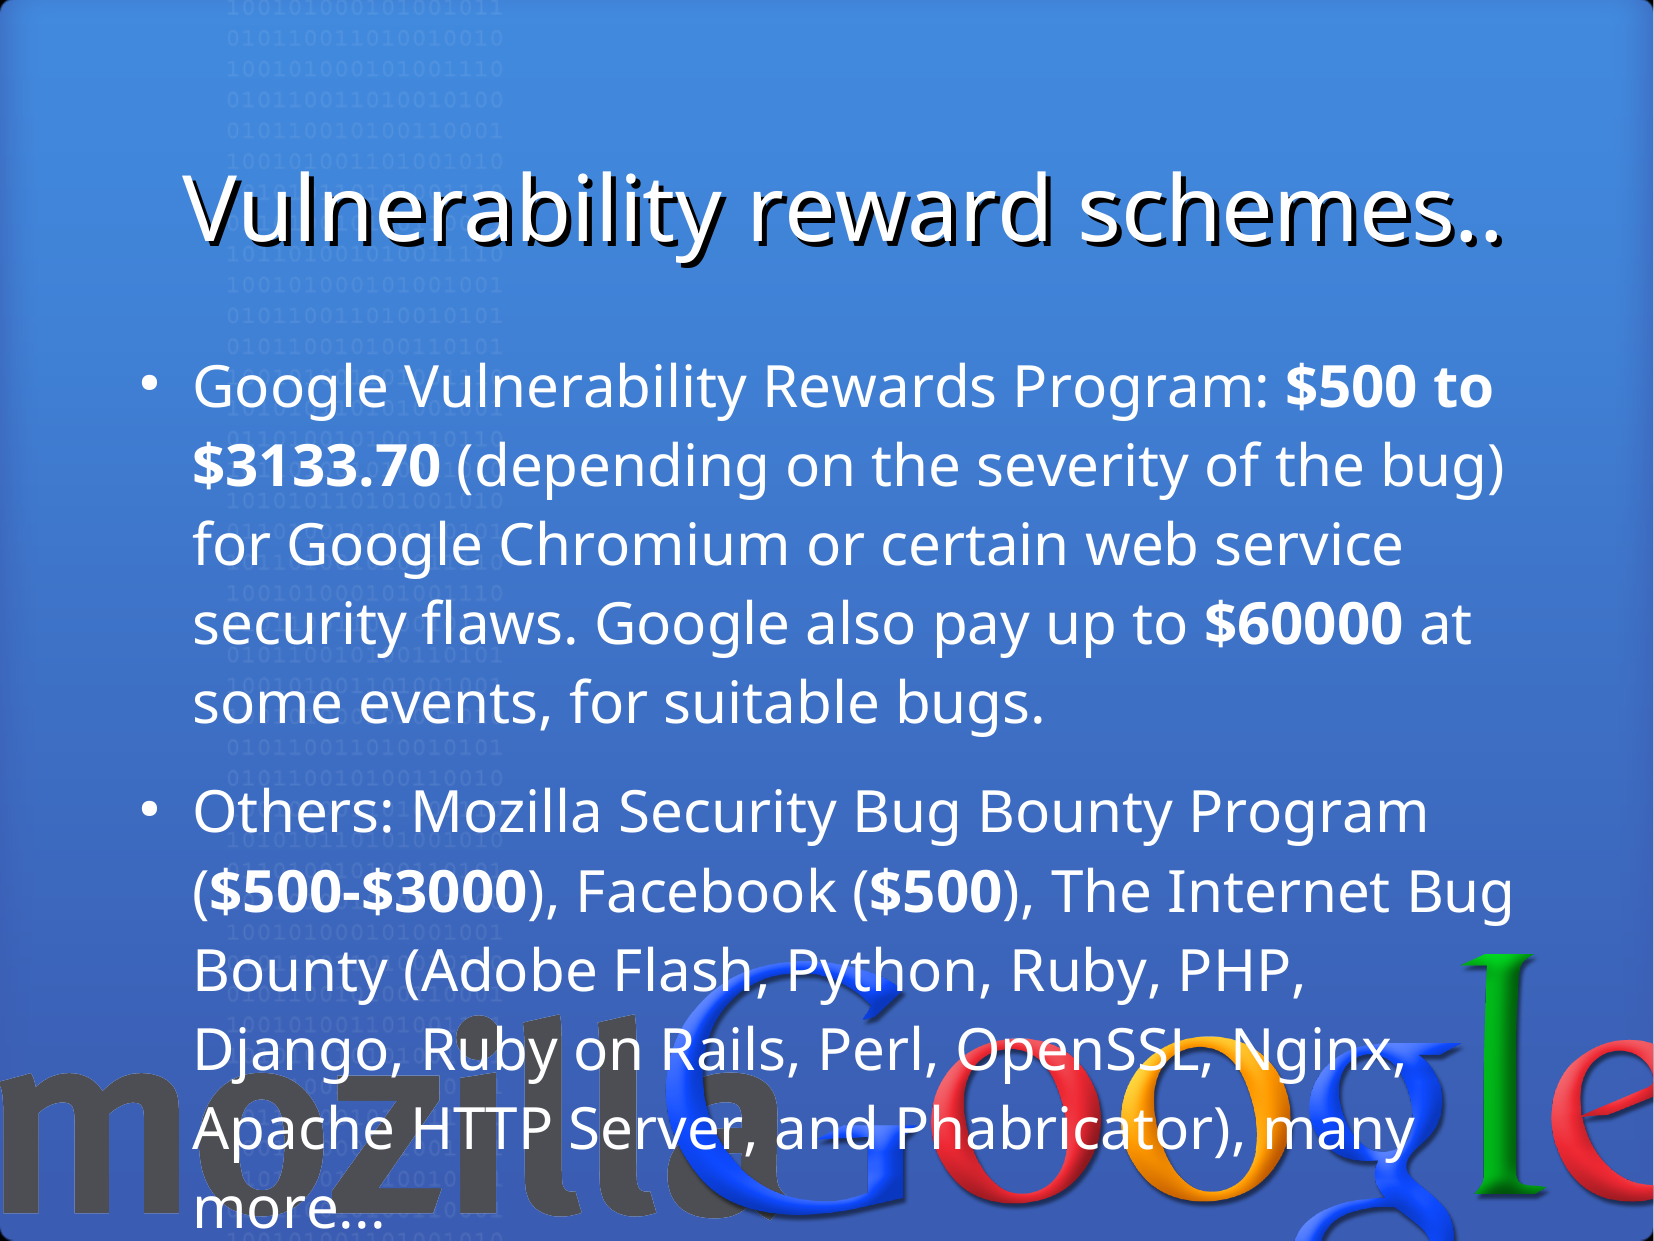

# Vulnerability reward schemes..
Google Vulnerability Rewards Program: $500 to $3133.70 (depending on the severity of the bug) for Google Chromium or certain web service security flaws. Google also pay up to $60000 at some events, for suitable bugs.
Others: Mozilla Security Bug Bounty Program ($500-$3000), Facebook ($500), The Internet Bug Bounty (Adobe Flash, Python, Ruby, PHP, Django, Ruby on Rails, Perl, OpenSSL, Nginx, Apache HTTP Server, and Phabricator), many more...